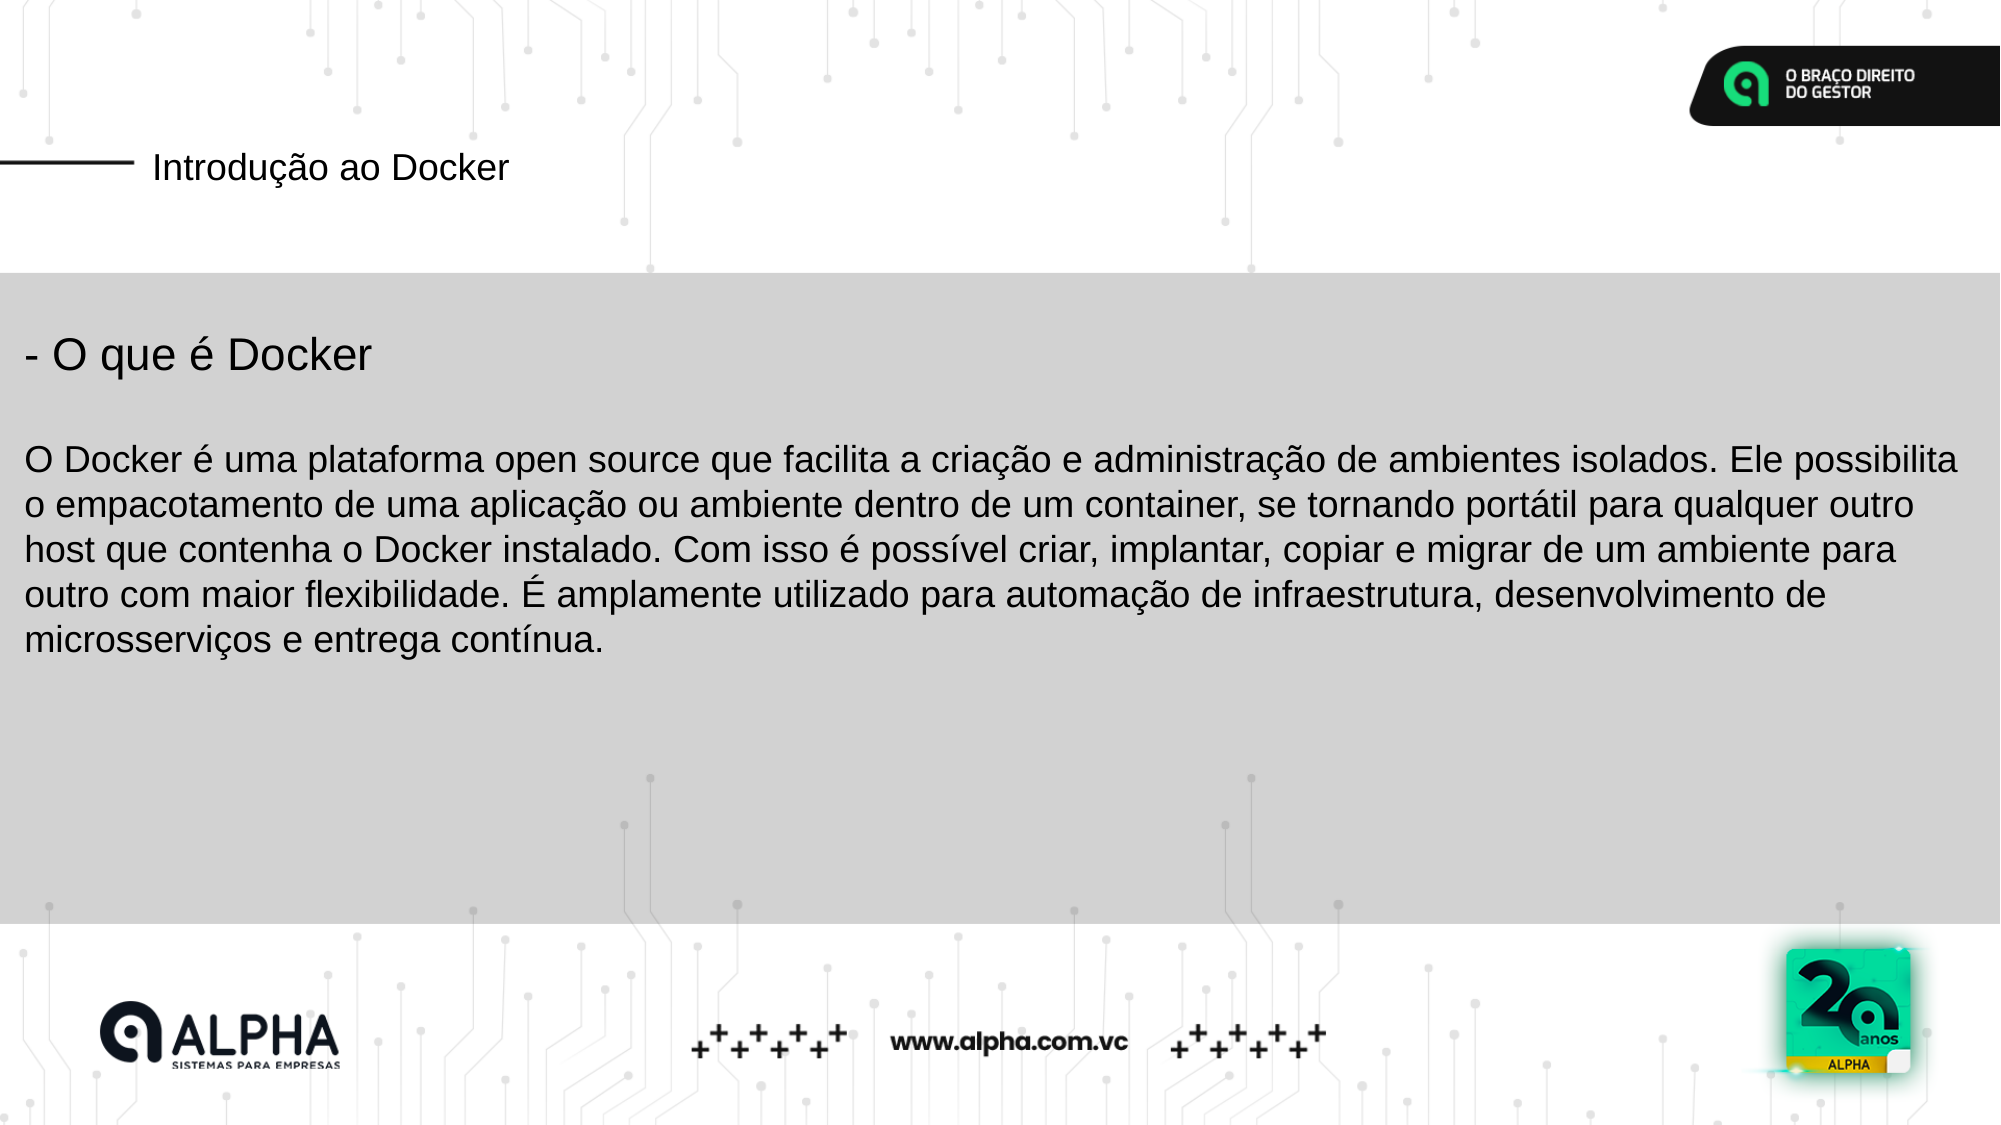

Introdução ao Docker
- O que é Docker
O Docker é uma plataforma open source que facilita a criação e administração de ambientes isolados. Ele possibilita o empacotamento de uma aplicação ou ambiente dentro de um container, se tornando portátil para qualquer outro host que contenha o Docker instalado. Com isso é possível criar, implantar, copiar e migrar de um ambiente para outro com maior flexibilidade. É amplamente utilizado para automação de infraestrutura, desenvolvimento de microsserviços e entrega contínua.